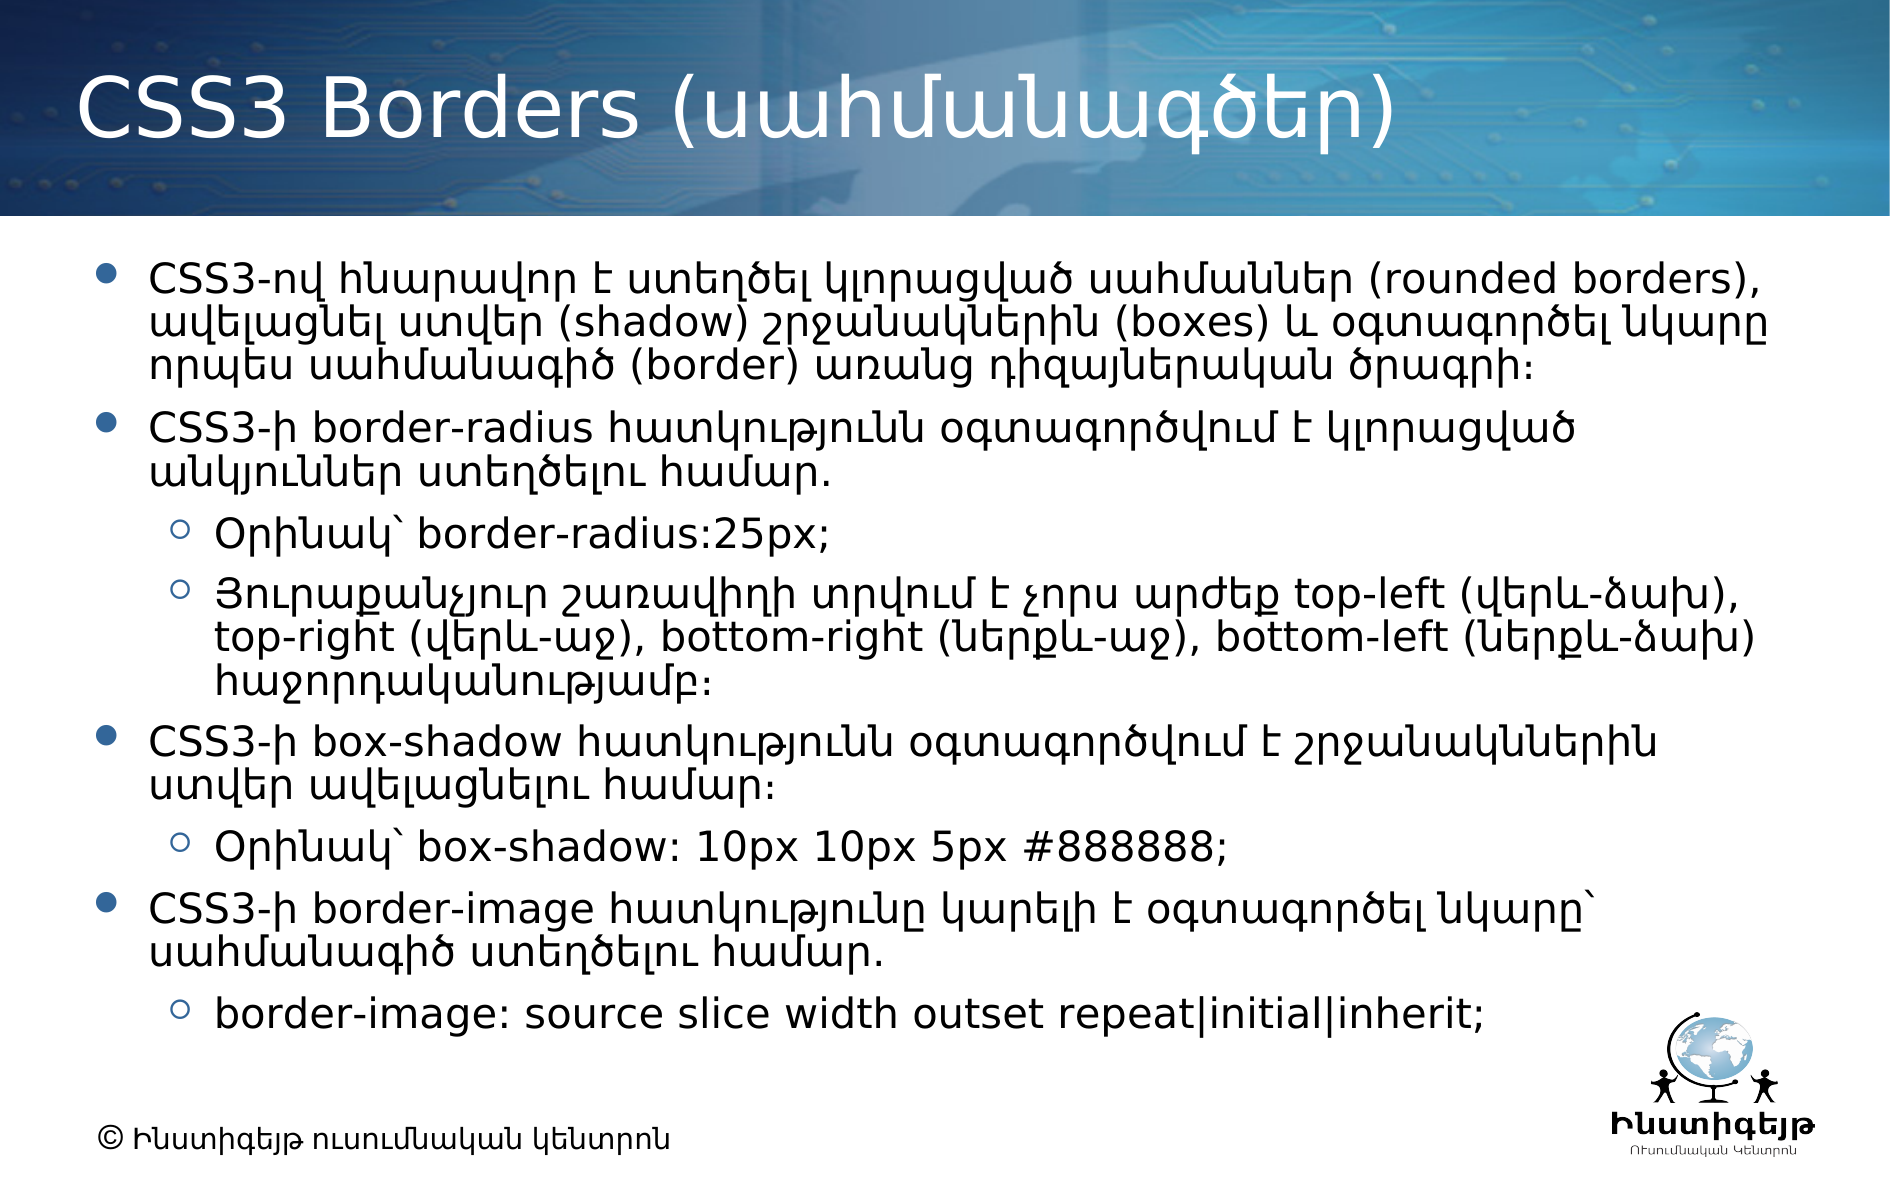

CSS3 Borders (սահմանագծեր)
# CSS3-ով հնարավոր է ստեղծել կլորացված սահմաններ (rounded borders), ավելացնել ստվեր (shadow) շրջանակներին (boxes) և օգտագործել նկարը որպես սահմանագիծ (border) առանց դիզայներական ծրագրի։
CSS3-ի border-radius հատկությունն օգտագործվում է կլորացված անկյուններ ստեղծելու համար․
Օրինակ՝ border-radius:25px;
Յուրաքանչյուր շառավիղի տրվում է չորս արժեք top-left (վերև-ձախ), top-right (վերև-աջ), bottom-right (ներքև-աջ), bottom-left (ներքև-ձախ) հաջորդականությամբ։
CSS3-ի box-shadow հատկությունն օգտագործվում է շրջանակններին ստվեր ավելացնելու համար։
Օրինակ՝ box-shadow: 10px 10px 5px #888888;
CSS3-ի border-image հատկությունը կարելի է օգտագործել նկարը՝ սահմանագիծ ստեղծելու համար․
border-image: source slice width outset repeat|initial|inherit;